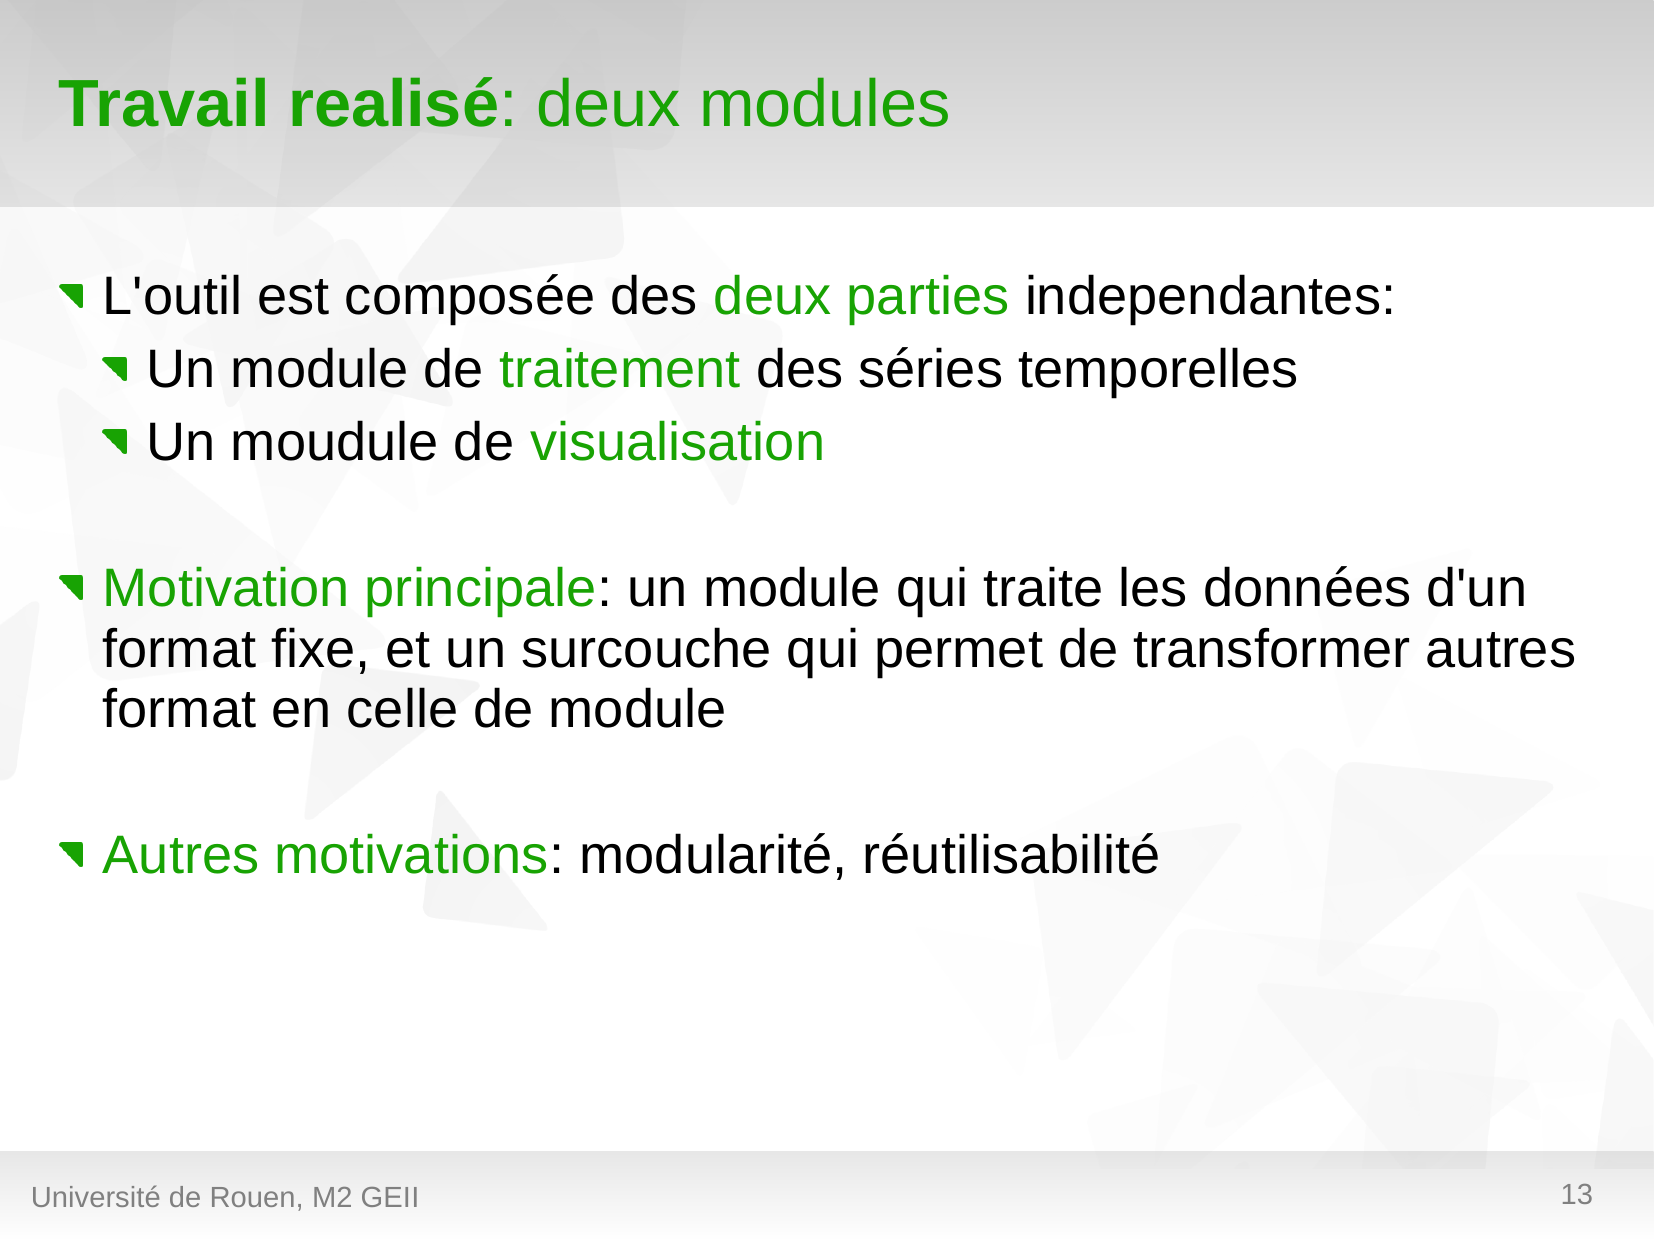

# Travail realisé: deux modules
L'outil est composée des deux parties independantes:
Un module de traitement des séries temporelles
Un moudule de visualisation
Motivation principale: un module qui traite les données d'un format fixe, et un surcouche qui permet de transformer autres format en celle de module
Autres motivations: modularité, réutilisabilité
13
Université de Rouen, M2 GEII